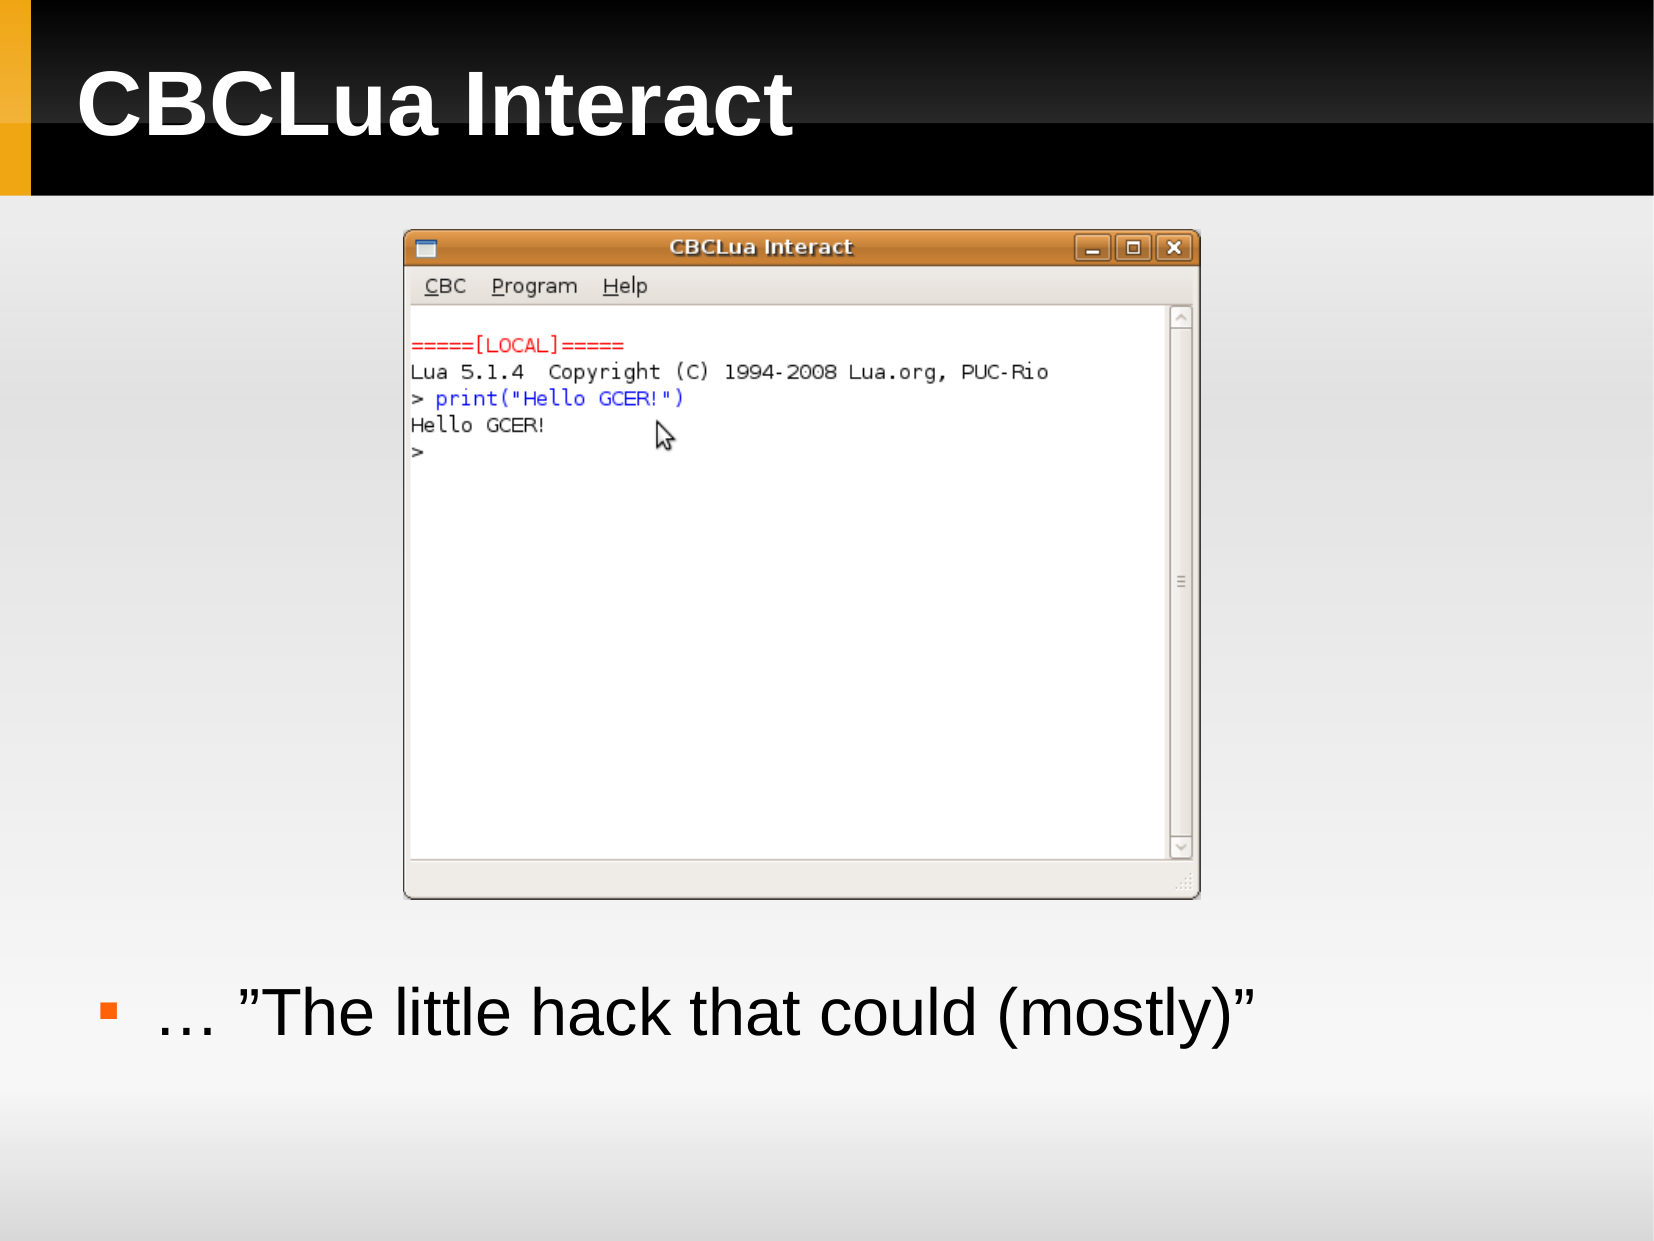

# CBCLua Interact
… ”The little hack that could (mostly)”